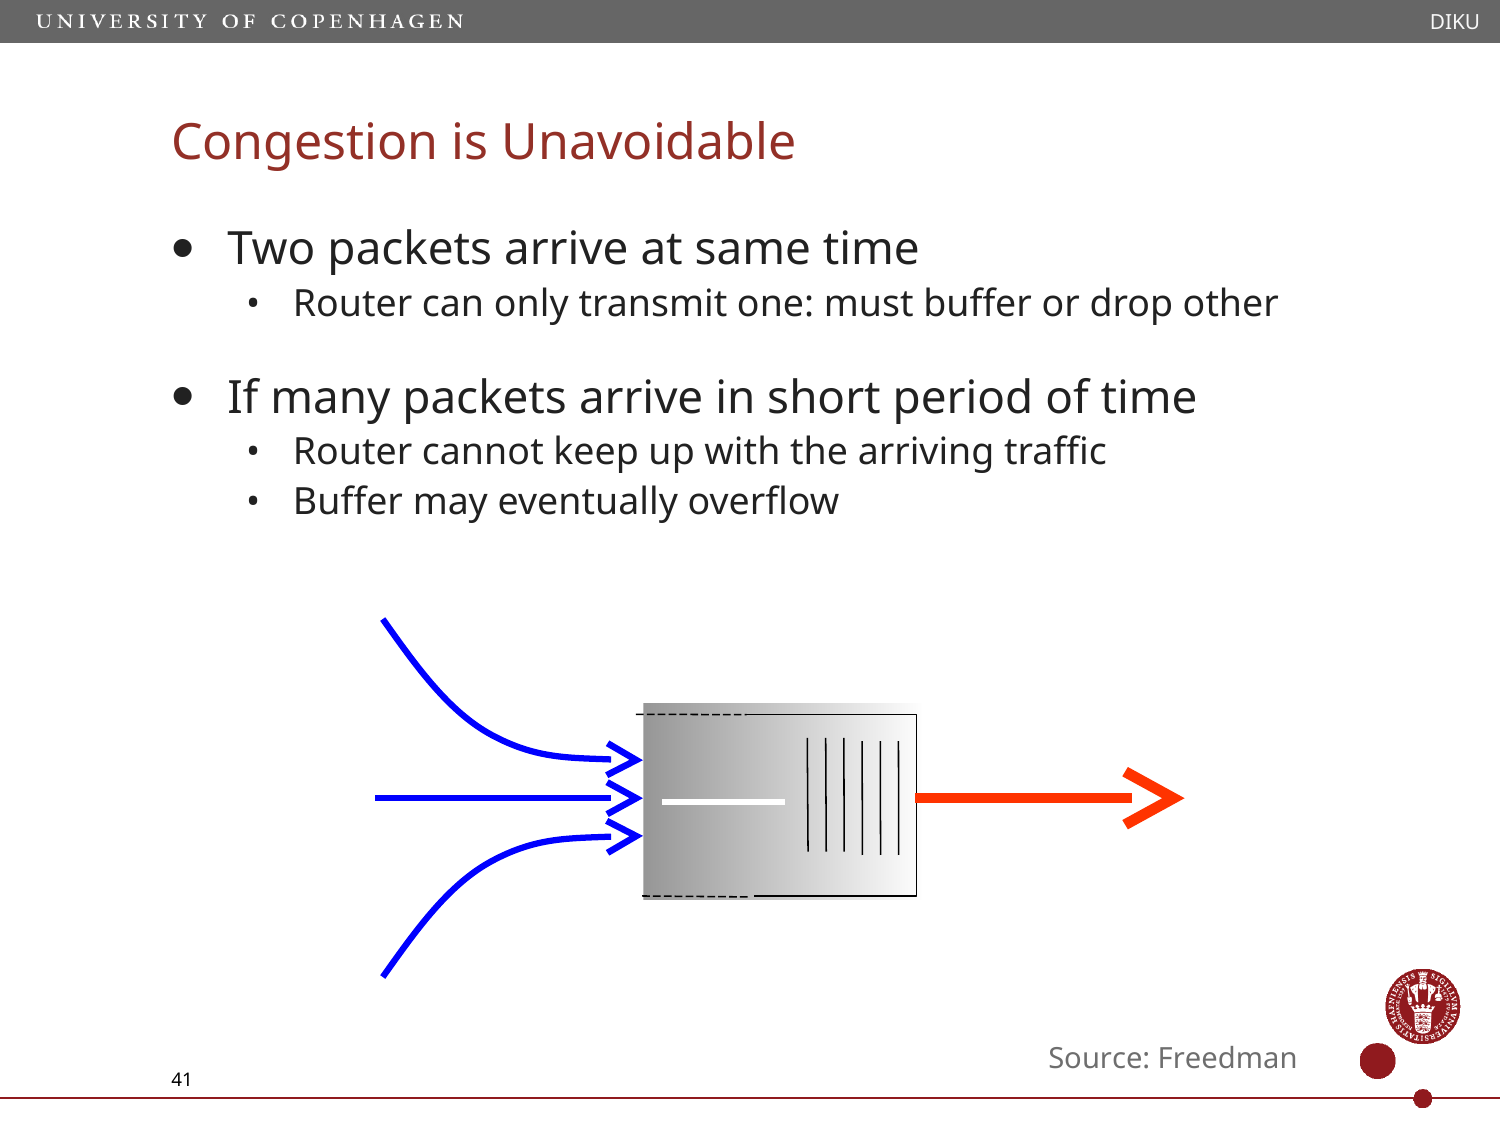

DIKU
# Congestion is Unavoidable
Two packets arrive at same time
Router can only transmit one: must buffer or drop other
If many packets arrive in short period of time
Router cannot keep up with the arriving traffic
Buffer may eventually overflow
Source: Freedman